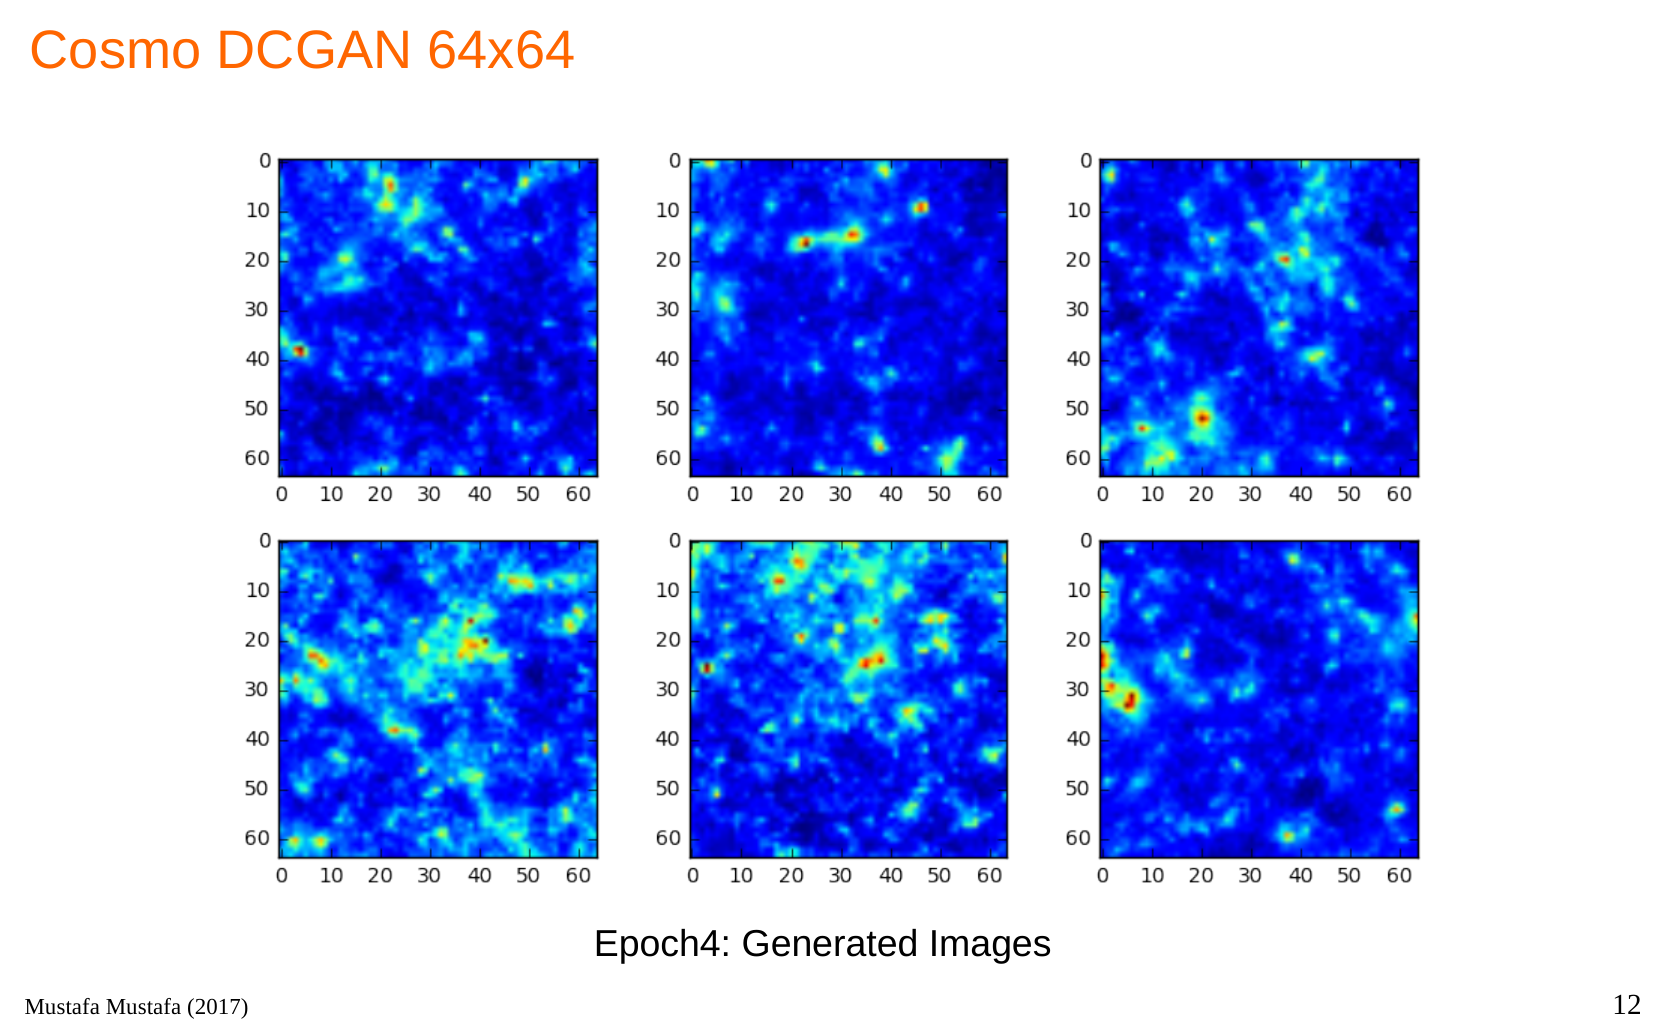

# Cosmo DCGAN 64x64
Epoch4: Generated Images
12
Mustafa Mustafa (2017)